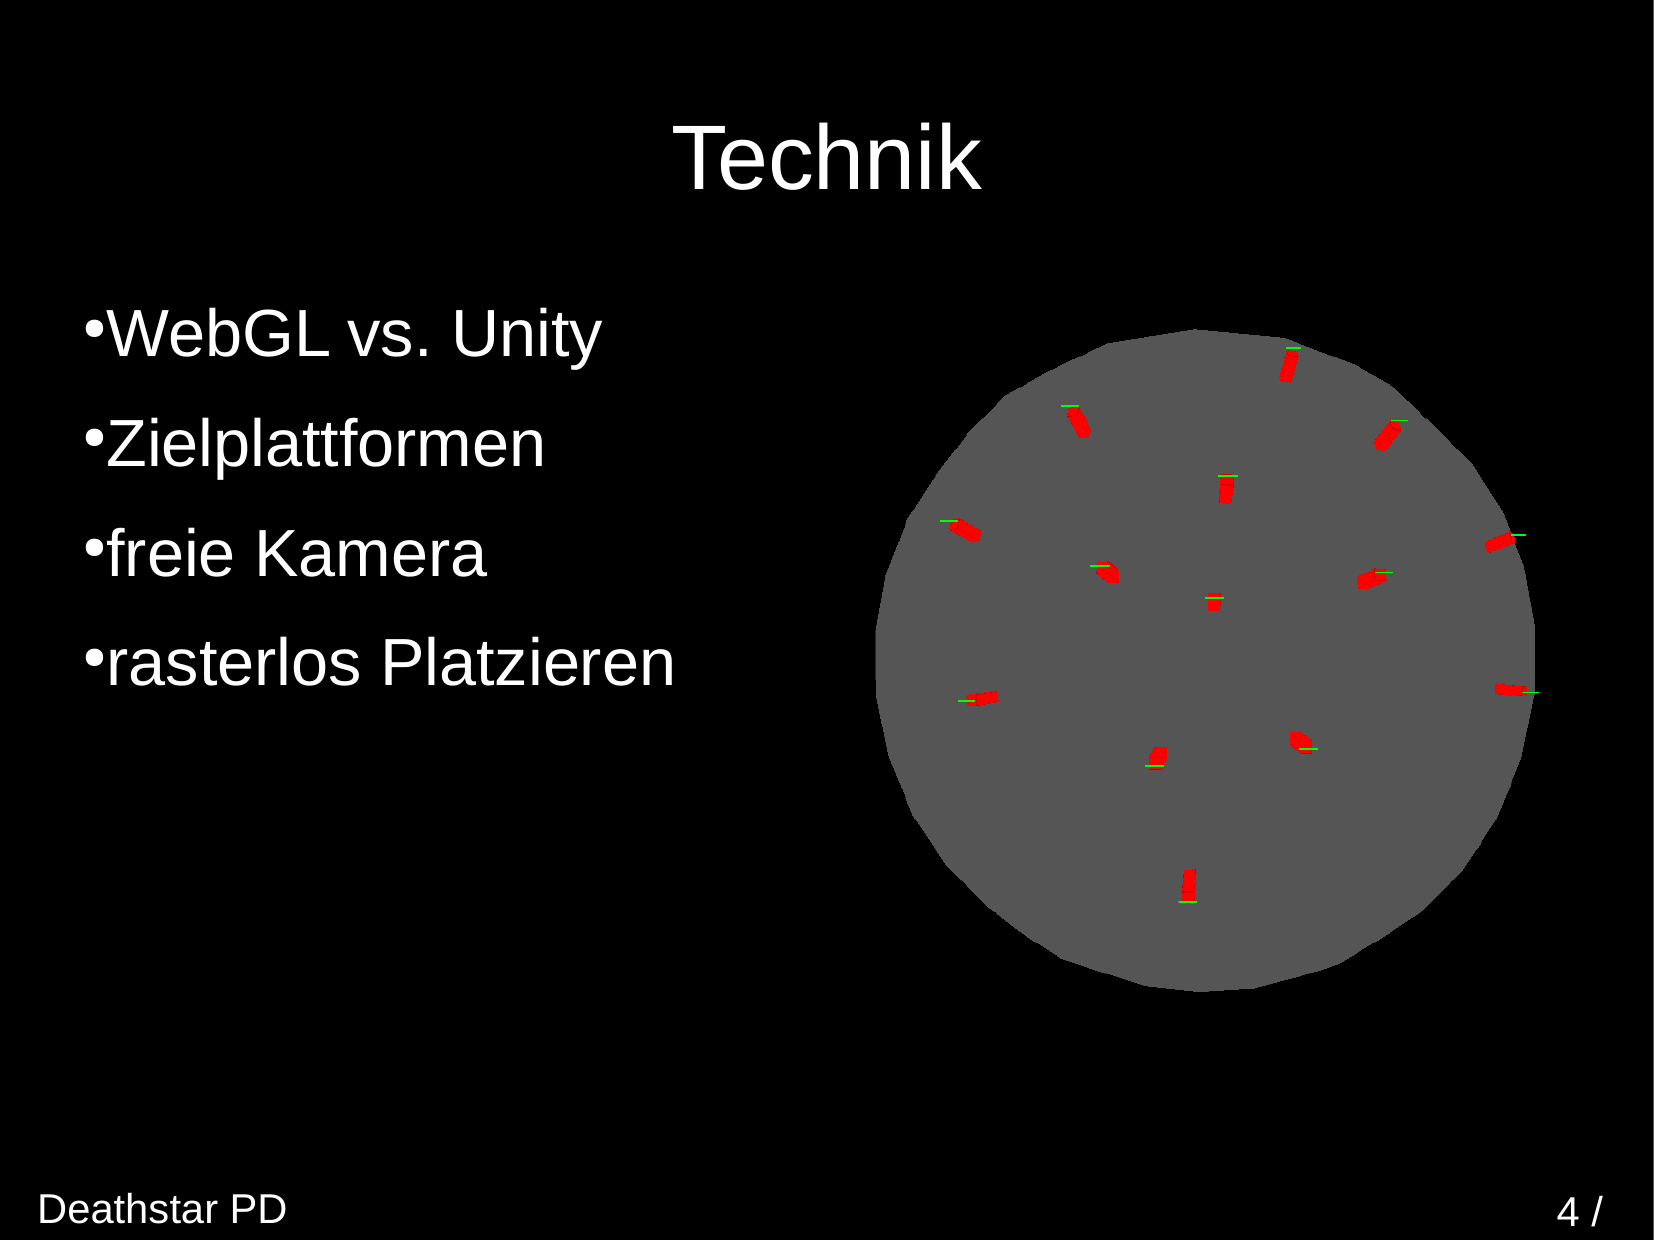

# Technik
WebGL vs. Unity
Zielplattformen
freie Kamera
rasterlos Platzieren
Deathstar PD